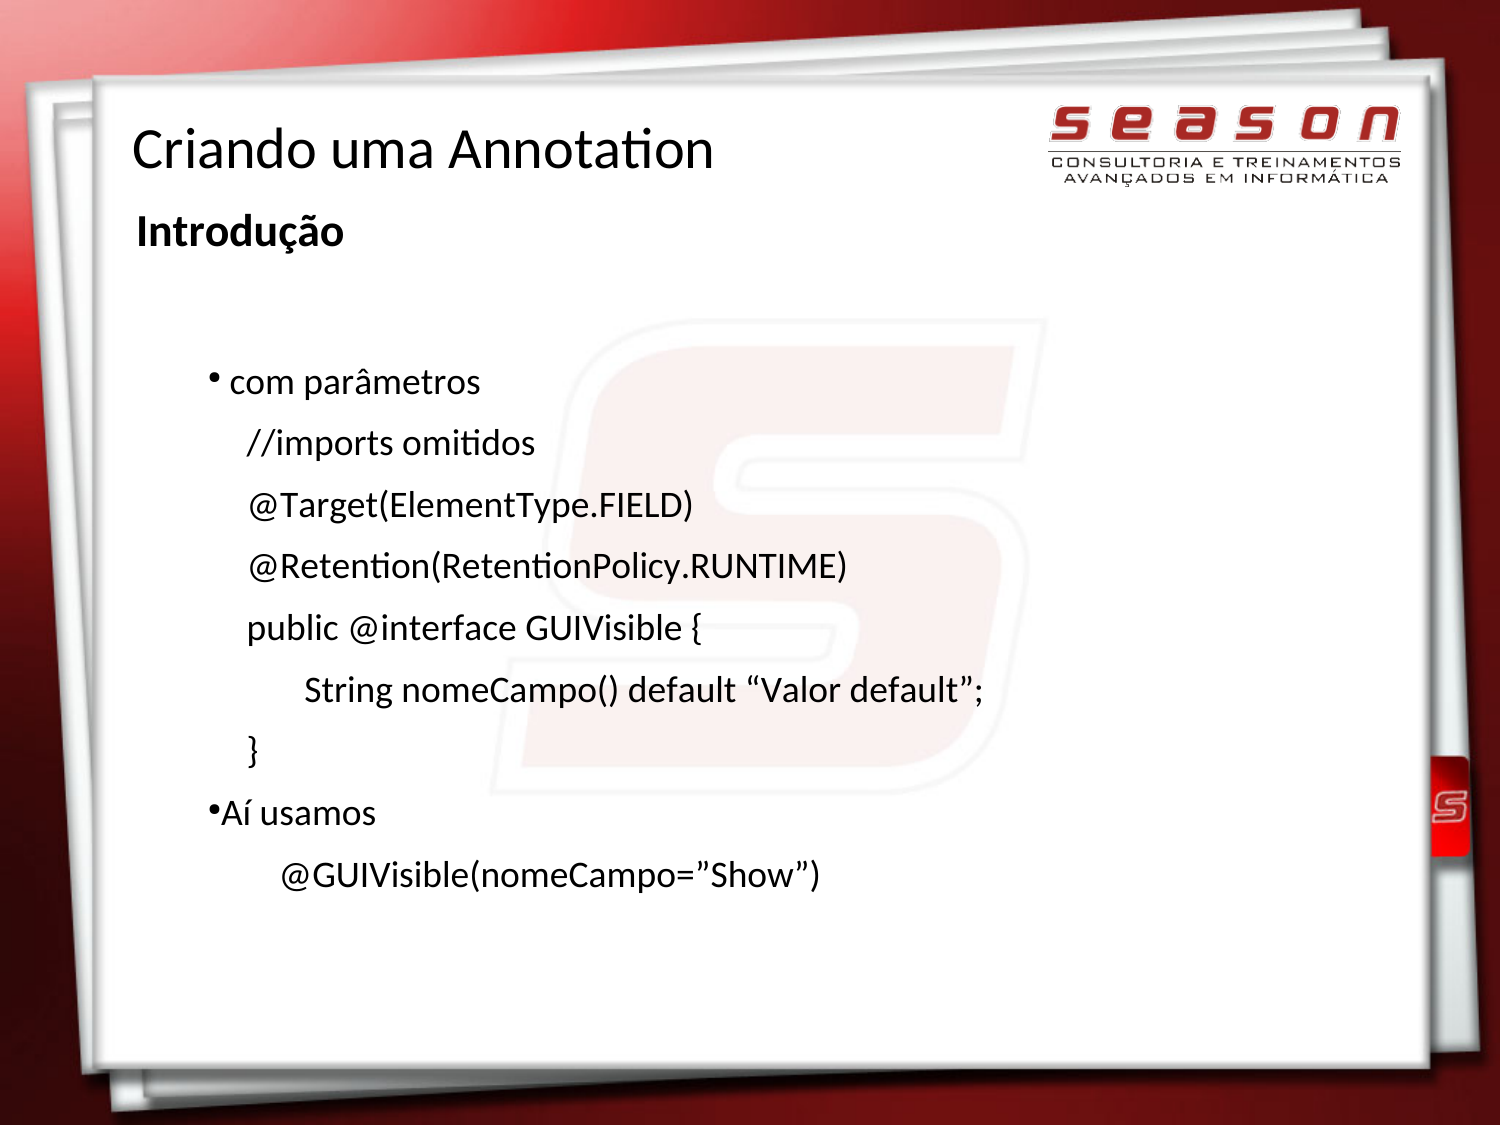

# Criando uma Annotation
Introdução
 com parâmetros
 //imports omitidos
 @Target(ElementType.FIELD)
 @Retention(RetentionPolicy.RUNTIME)
 public @interface GUIVisible {
 String nomeCampo() default “Valor default”;
 }
Aí usamos
@GUIVisible(nomeCampo=”Show”)